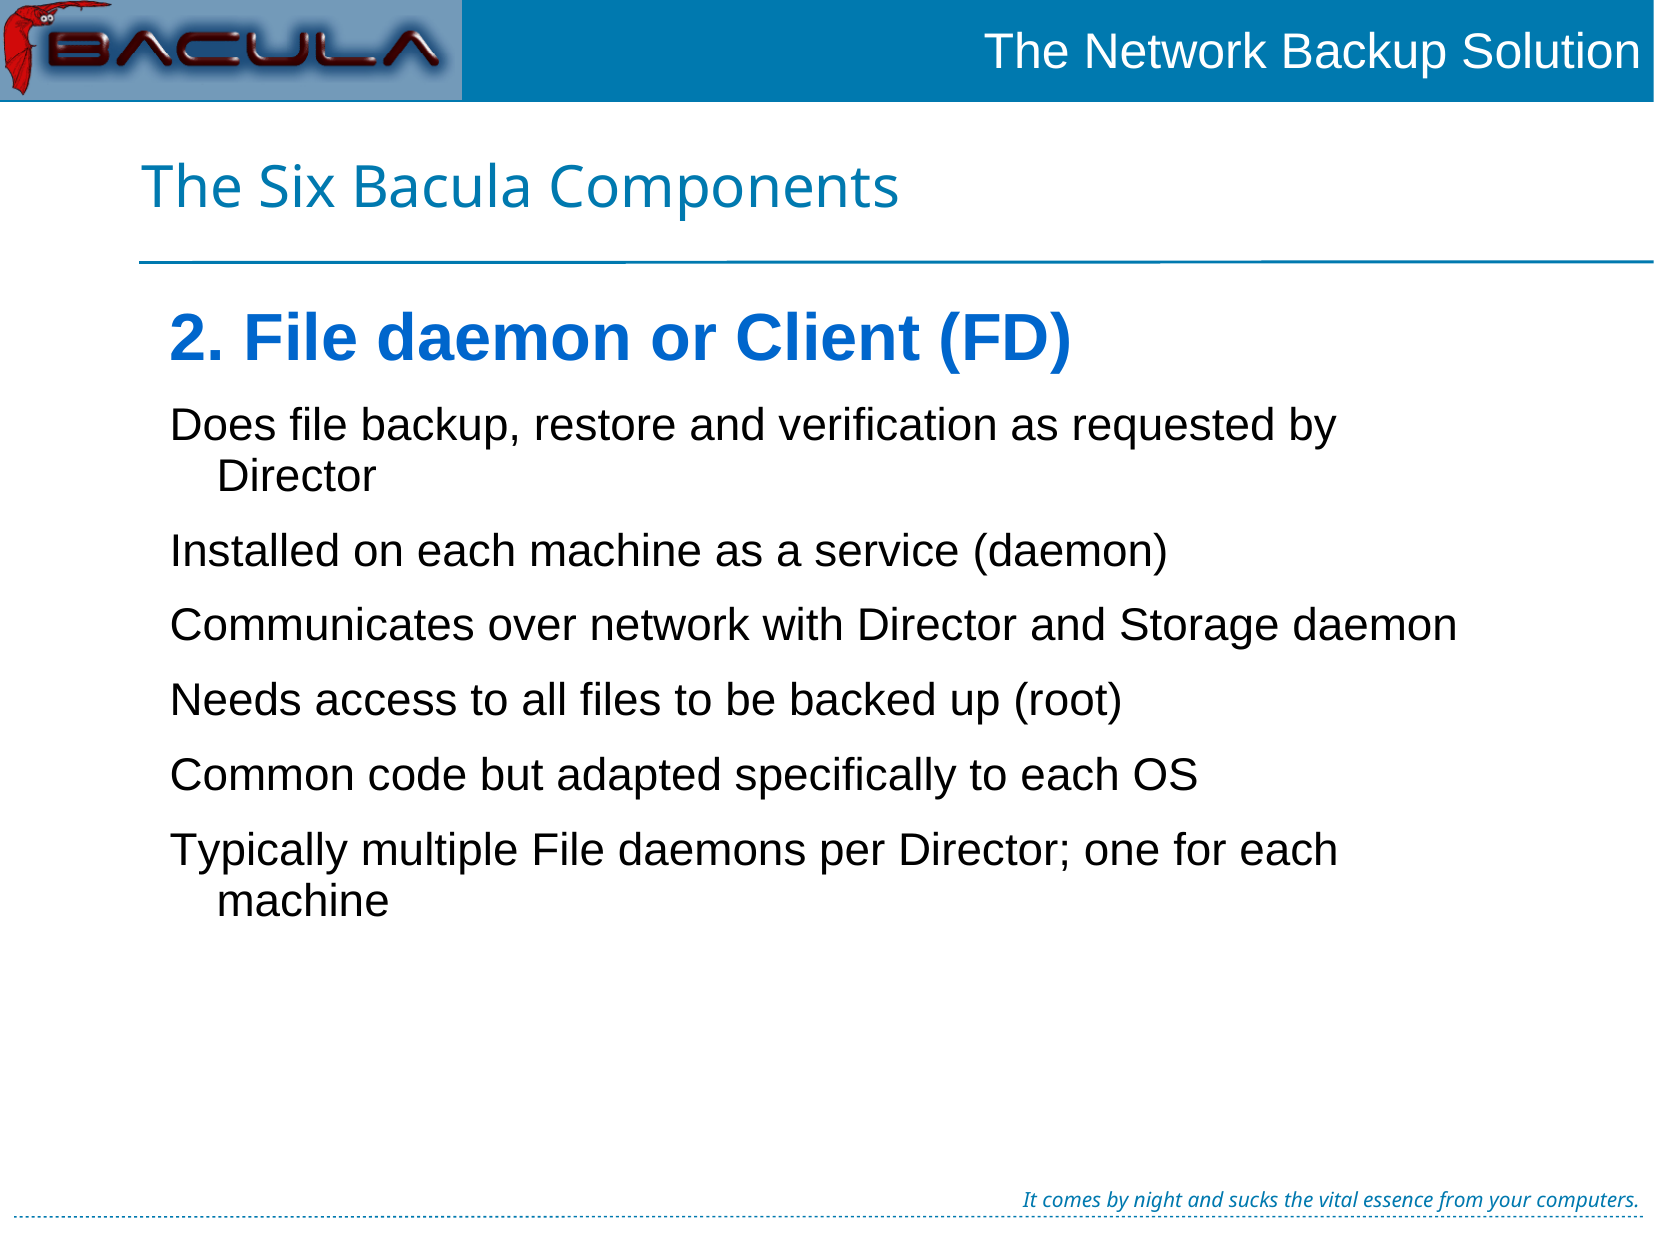

# The Six Bacula Components
2. File daemon or Client (FD)
Does file backup, restore and verification as requested by Director
Installed on each machine as a service (daemon)
Communicates over network with Director and Storage daemon
Needs access to all files to be backed up (root)
Common code but adapted specifically to each OS
Typically multiple File daemons per Director; one for each machine